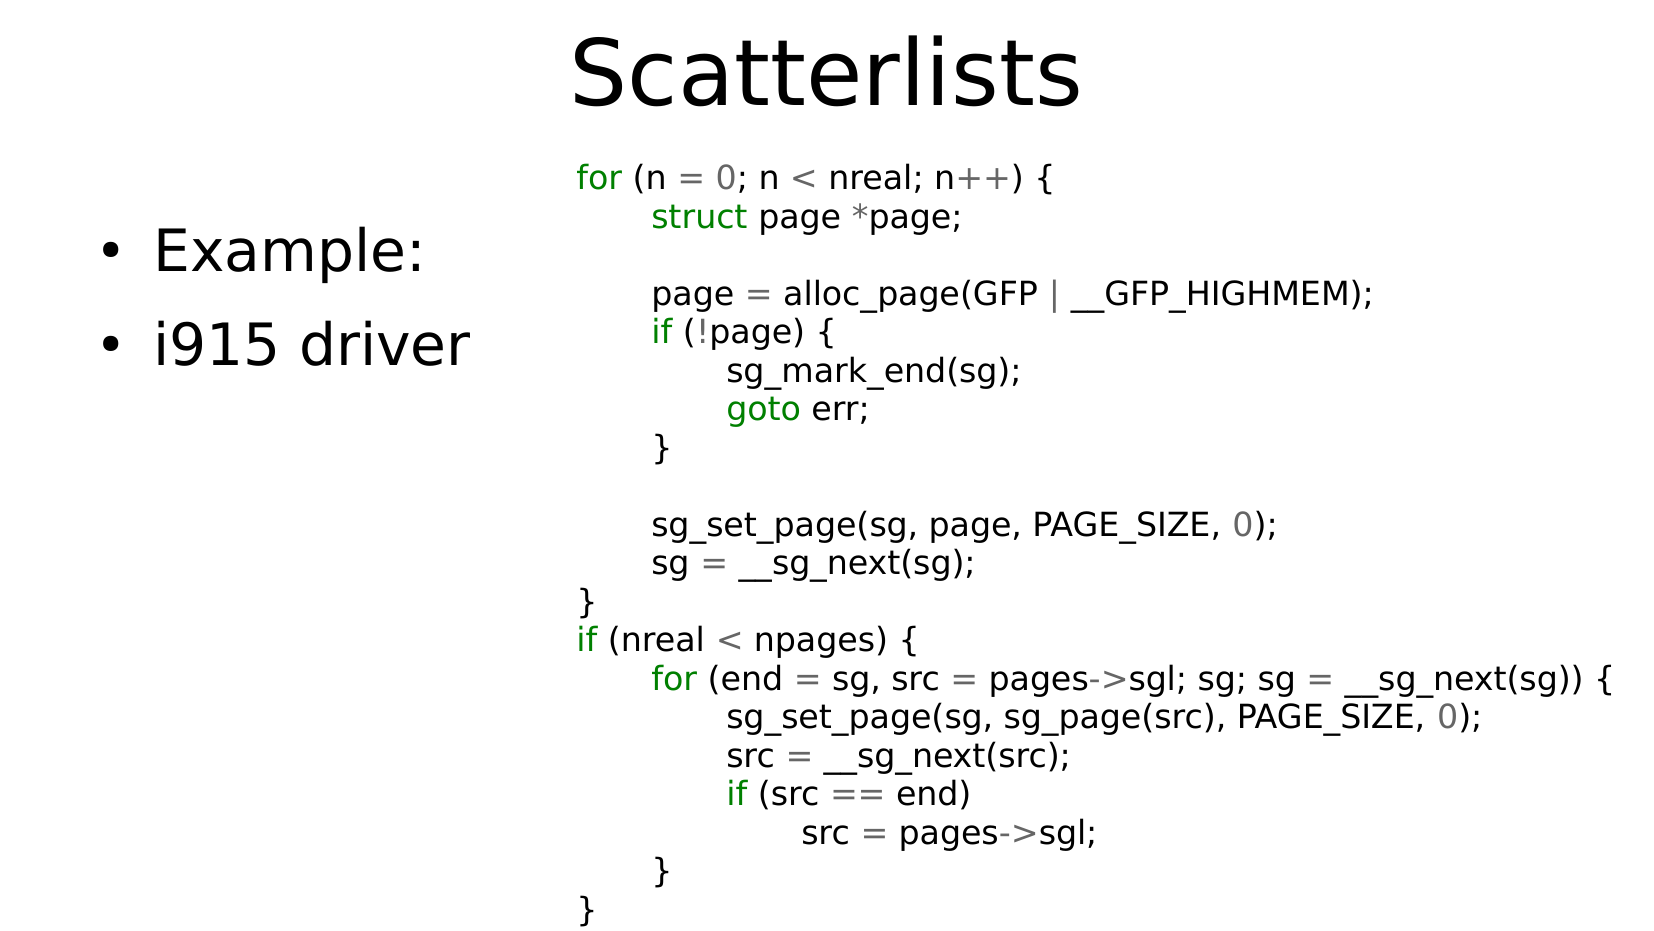

# Scatterlists
	for (n = 0; n < nreal; n++) {
		struct page *page;
		page = alloc_page(GFP | __GFP_HIGHMEM);
		if (!page) {
			sg_mark_end(sg);
			goto err;
		}
		sg_set_page(sg, page, PAGE_SIZE, 0);
		sg = __sg_next(sg);
	}
	if (nreal < npages) {
		for (end = sg, src = pages->sgl; sg; sg = __sg_next(sg)) {
			sg_set_page(sg, sg_page(src), PAGE_SIZE, 0);
			src = __sg_next(src);
			if (src == end)
				src = pages->sgl;
		}
	}
Example:
i915 driver